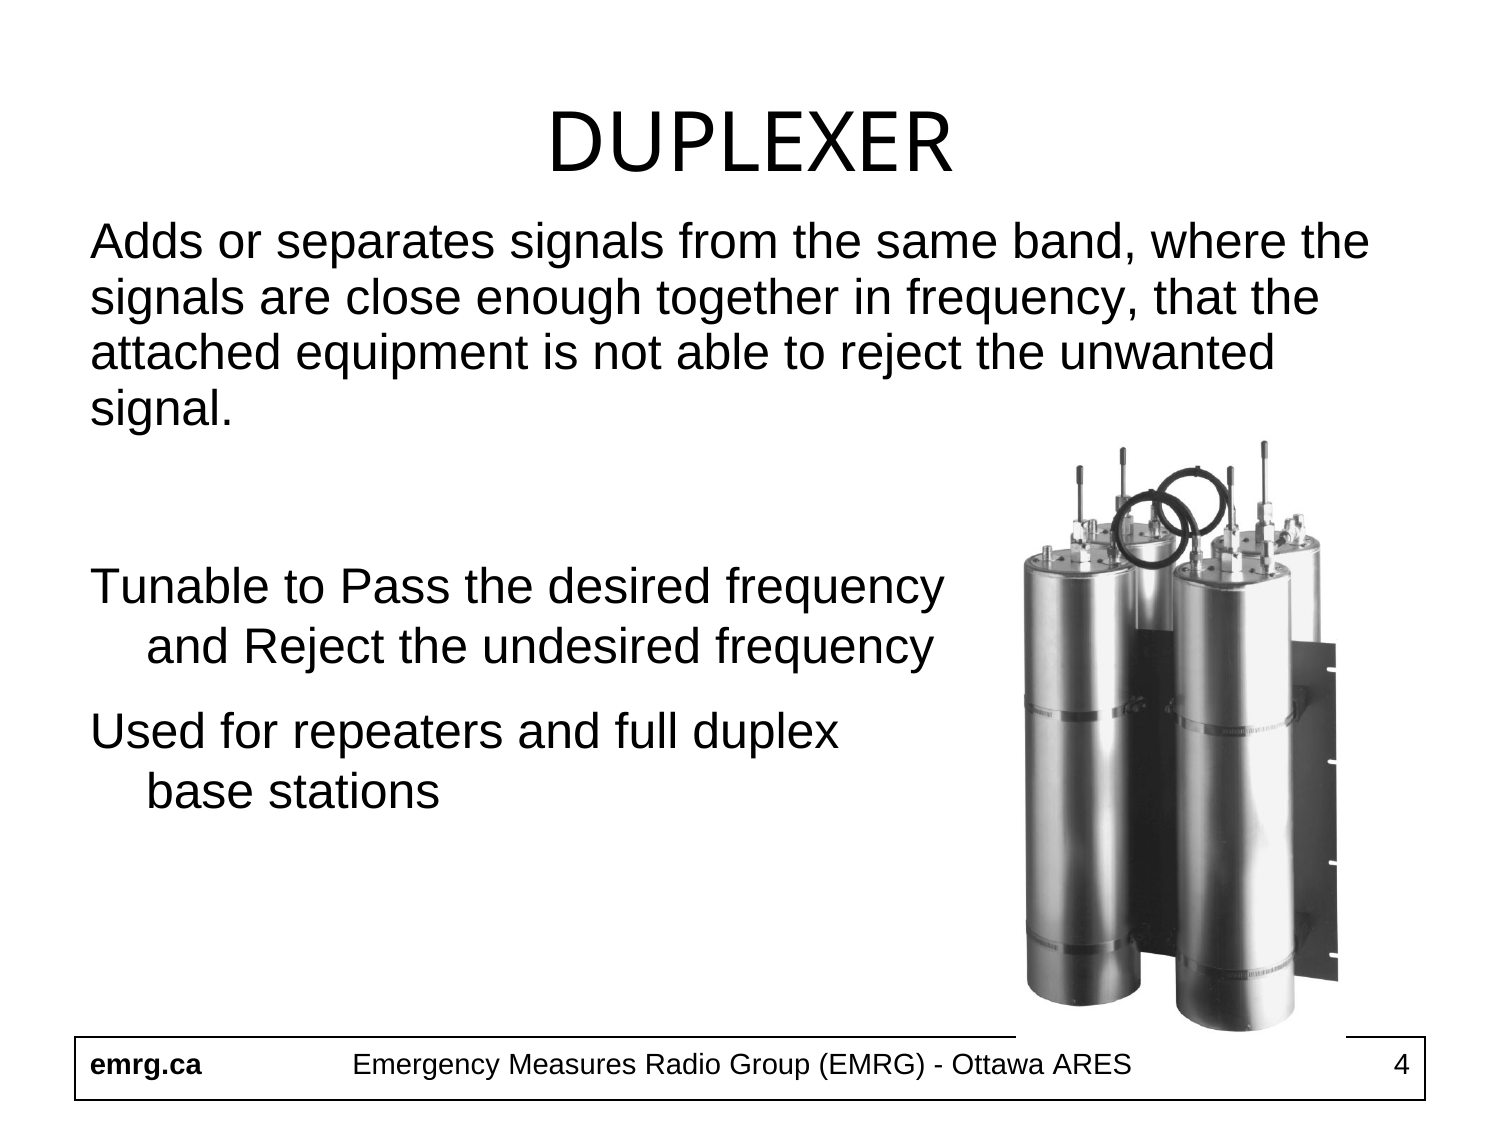

# DUPLEXER
Adds or separates signals from the same band, where the signals are close enough together in frequency, that the attached equipment is not able to reject the unwanted signal.
Tunable to Pass the desired frequency and Reject the undesired frequency
Used for repeaters and full duplex base stations
Emergency Measures Radio Group (EMRG) - Ottawa ARES